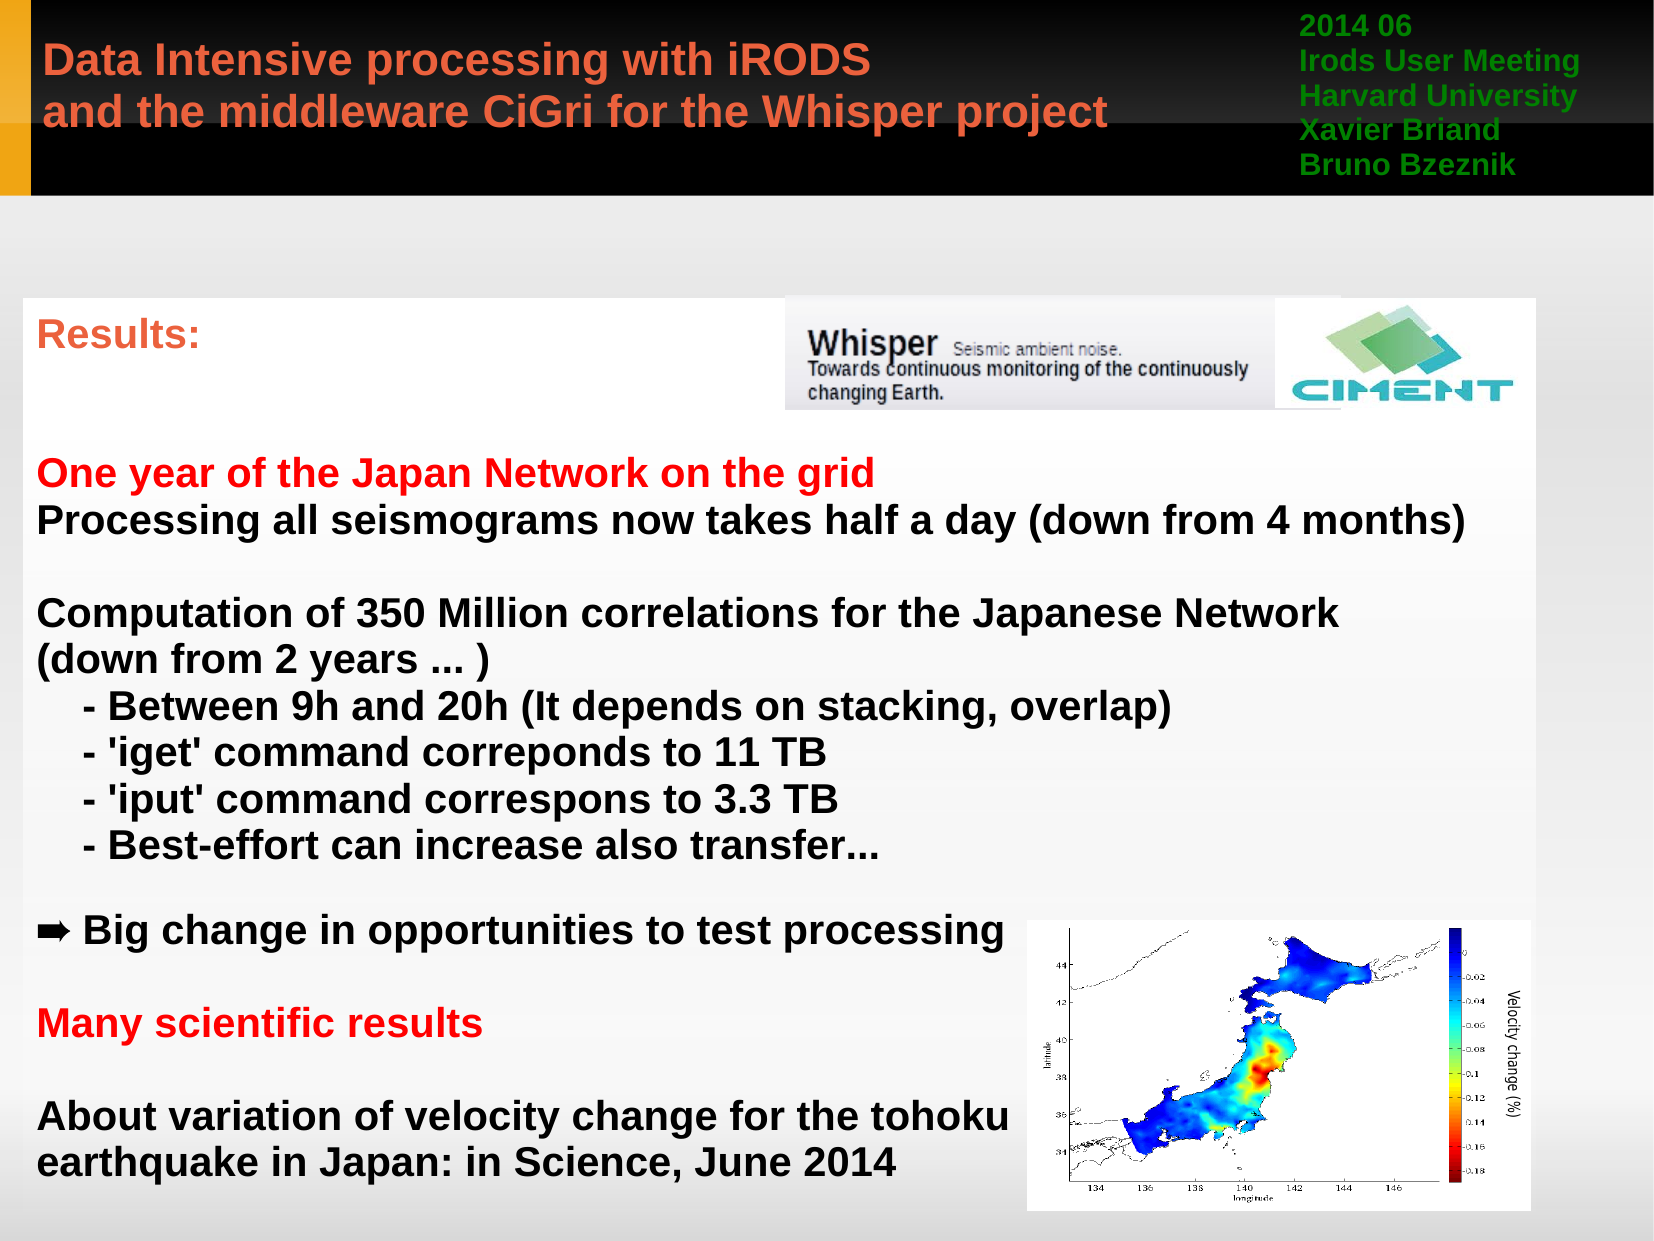

2014 06
Irods User Meeting
Harvard University
Xavier Briand
Bruno Bzeznik
 Data Intensive processing with iRODS
 and the middleware CiGri for the Whisper project
# Results:
One year of the Japan Network on the grid
Processing all seismograms now takes half a day (down from 4 months)
Computation of 350 Million correlations for the Japanese Network
(down from 2 years ... )
 - Between 9h and 20h (It depends on stacking, overlap)
 - 'iget' command correponds to 11 TB
 - 'iput' command correspons to 3.3 TB
 - Best-effort can increase also transfer...
à Big change in opportunities to test processing
Many scientific results
About variation of velocity change for the tohoku
earthquake in Japan: in Science, June 2014